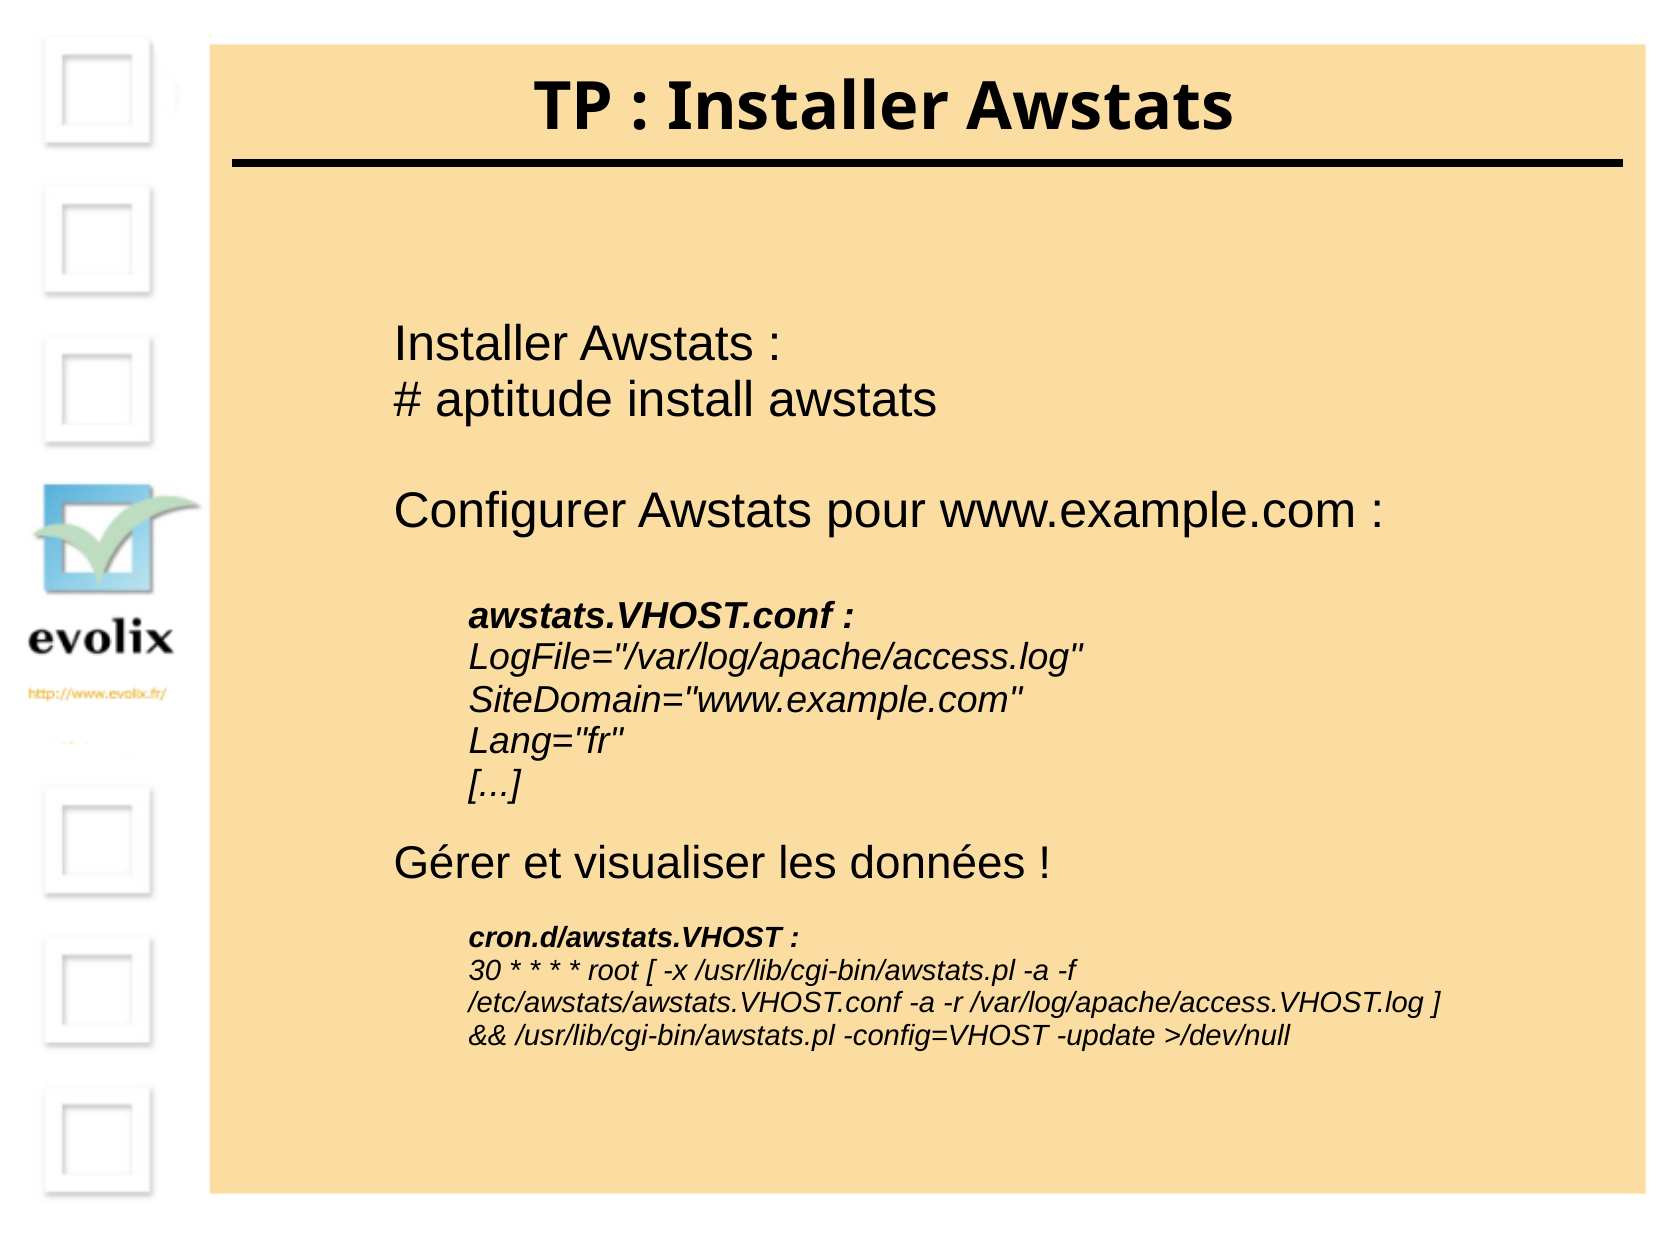

# TP : Installer Awstats
Installer Awstats :
# aptitude install awstats
Configurer Awstats pour www.example.com :
awstats.VHOST.conf :
LogFile="/var/log/apache/access.log"
SiteDomain="www.example.com"
Lang="fr"
[...]
Gérer et visualiser les données !
cron.d/awstats.VHOST :
30 * * * * root [ -x /usr/lib/cgi-bin/awstats.pl -a -f
/etc/awstats/awstats.VHOST.conf -a -r /var/log/apache/access.VHOST.log ]
&& /usr/lib/cgi-bin/awstats.pl -config=VHOST -update >/dev/null